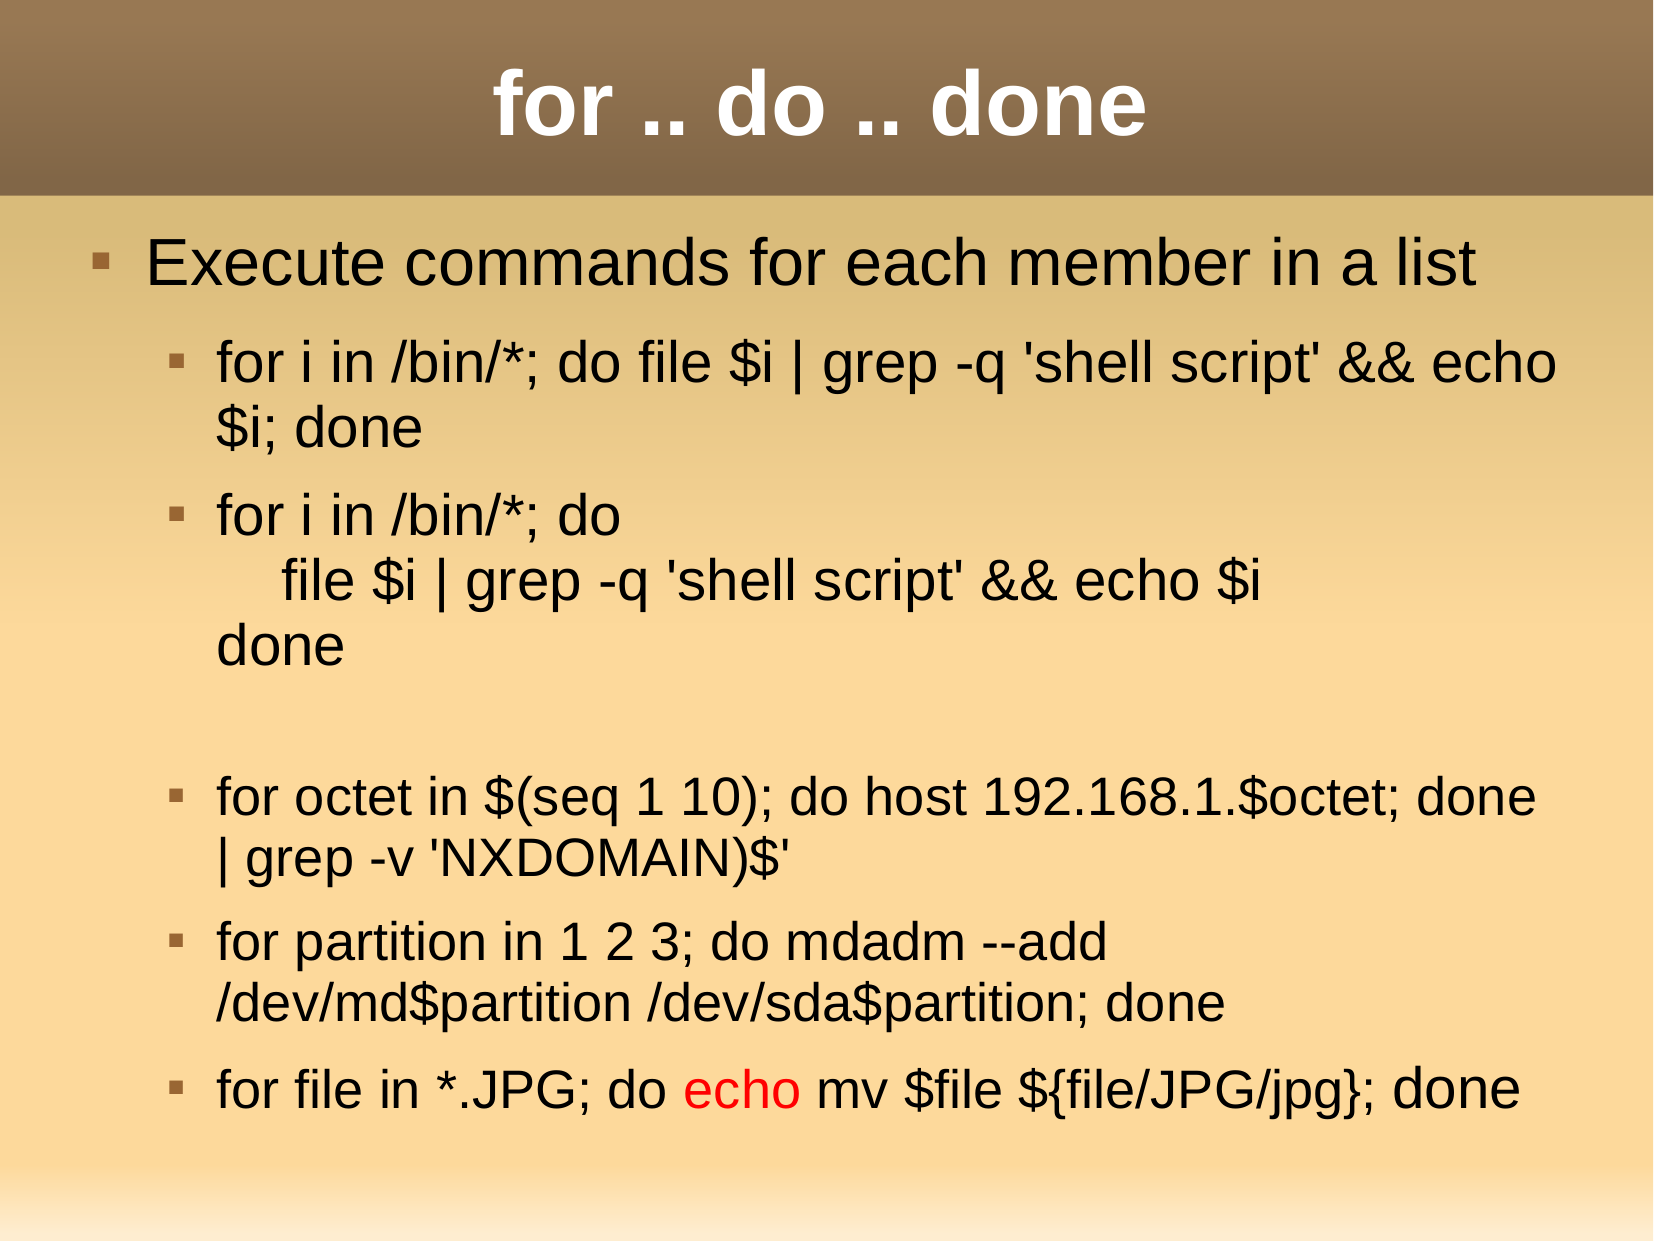

# for .. do .. done
Execute commands for each member in a list
for i in /bin/*; do file $i | grep -q 'shell script' && echo $i; done
for i in /bin/*; do
 file $i | grep -q 'shell script' && echo $i
done
for octet in $(seq 1 10); do host 192.168.1.$octet; done | grep -v 'NXDOMAIN)$'
for partition in 1 2 3; do mdadm --add /dev/md$partition /dev/sda$partition; done
for file in *.JPG; do echo mv $file ${file/JPG/jpg}; done